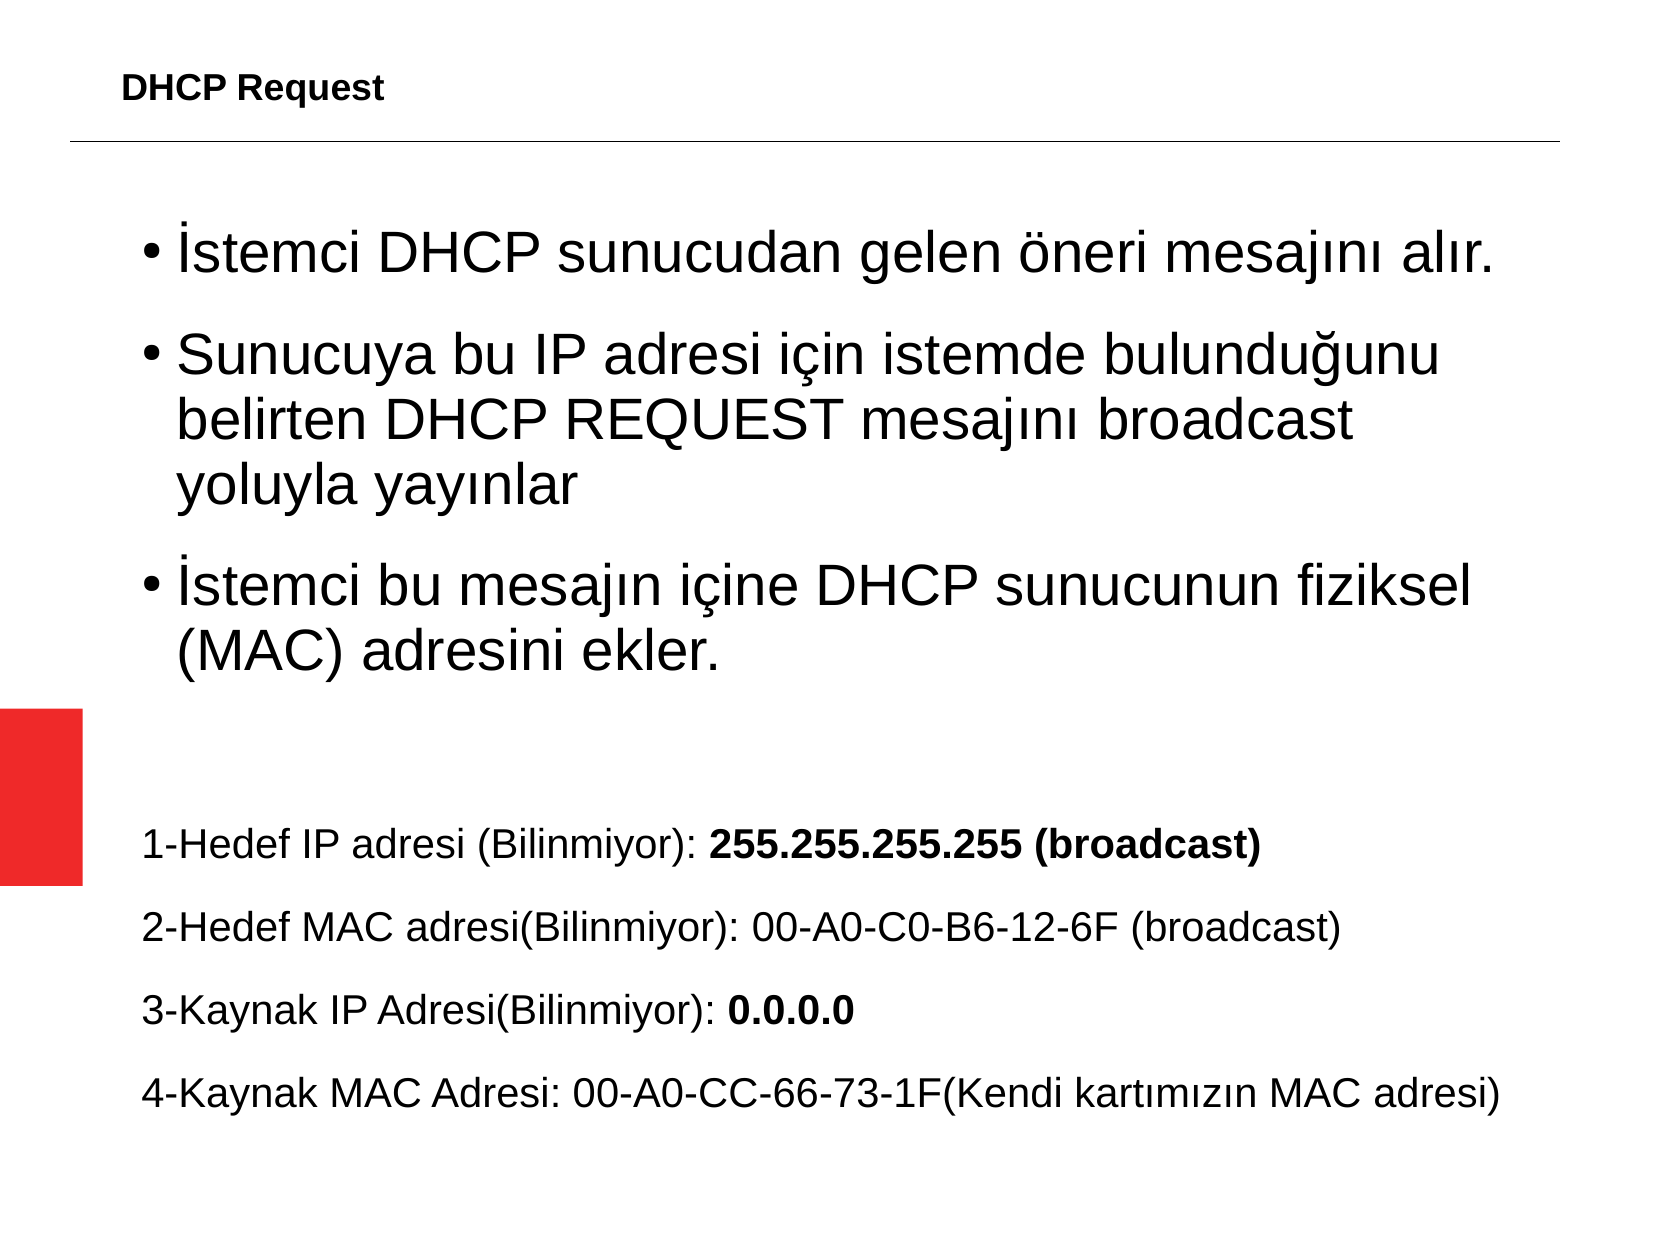

DHCP Request
İstemci DHCP sunucudan gelen öneri mesajını alır.
Sunucuya bu IP adresi için istemde bulunduğunu belirten DHCP REQUEST mesajını broadcast yoluyla yayınlar
İstemci bu mesajın içine DHCP sunucunun fiziksel (MAC) adresini ekler.
1-Hedef IP adresi (Bilinmiyor): 255.255.255.255 (broadcast)
2-Hedef MAC adresi(Bilinmiyor): 00-A0-C0-B6-12-6F (broadcast)
3-Kaynak IP Adresi(Bilinmiyor): 0.0.0.0
4-Kaynak MAC Adresi: 00-A0-CC-66-73-1F(Kendi kartımızın MAC adresi)